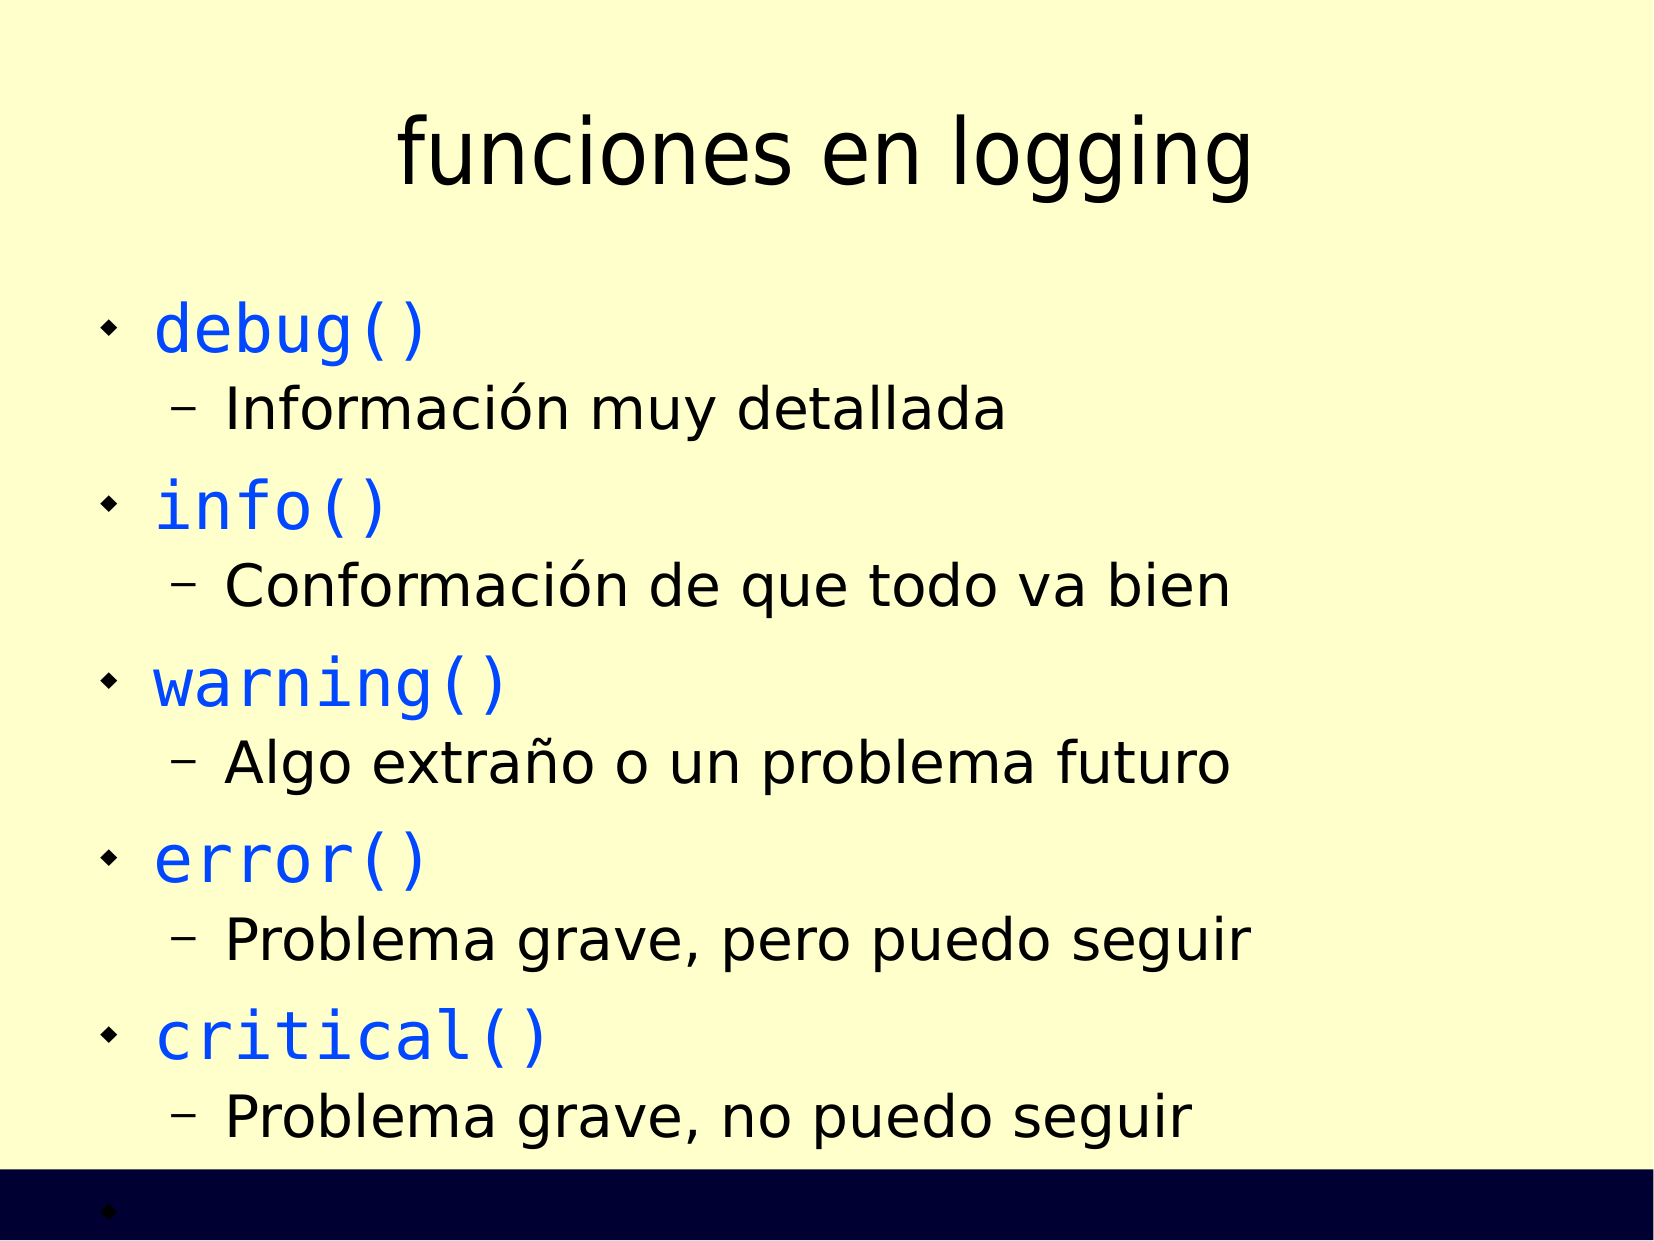

# funciones en logging
debug()
Información muy detallada
info()
Conformación de que todo va bien
warning()
Algo extraño o un problema futuro
error()
Problema grave, pero puedo seguir
critical()
Problema grave, no puedo seguir